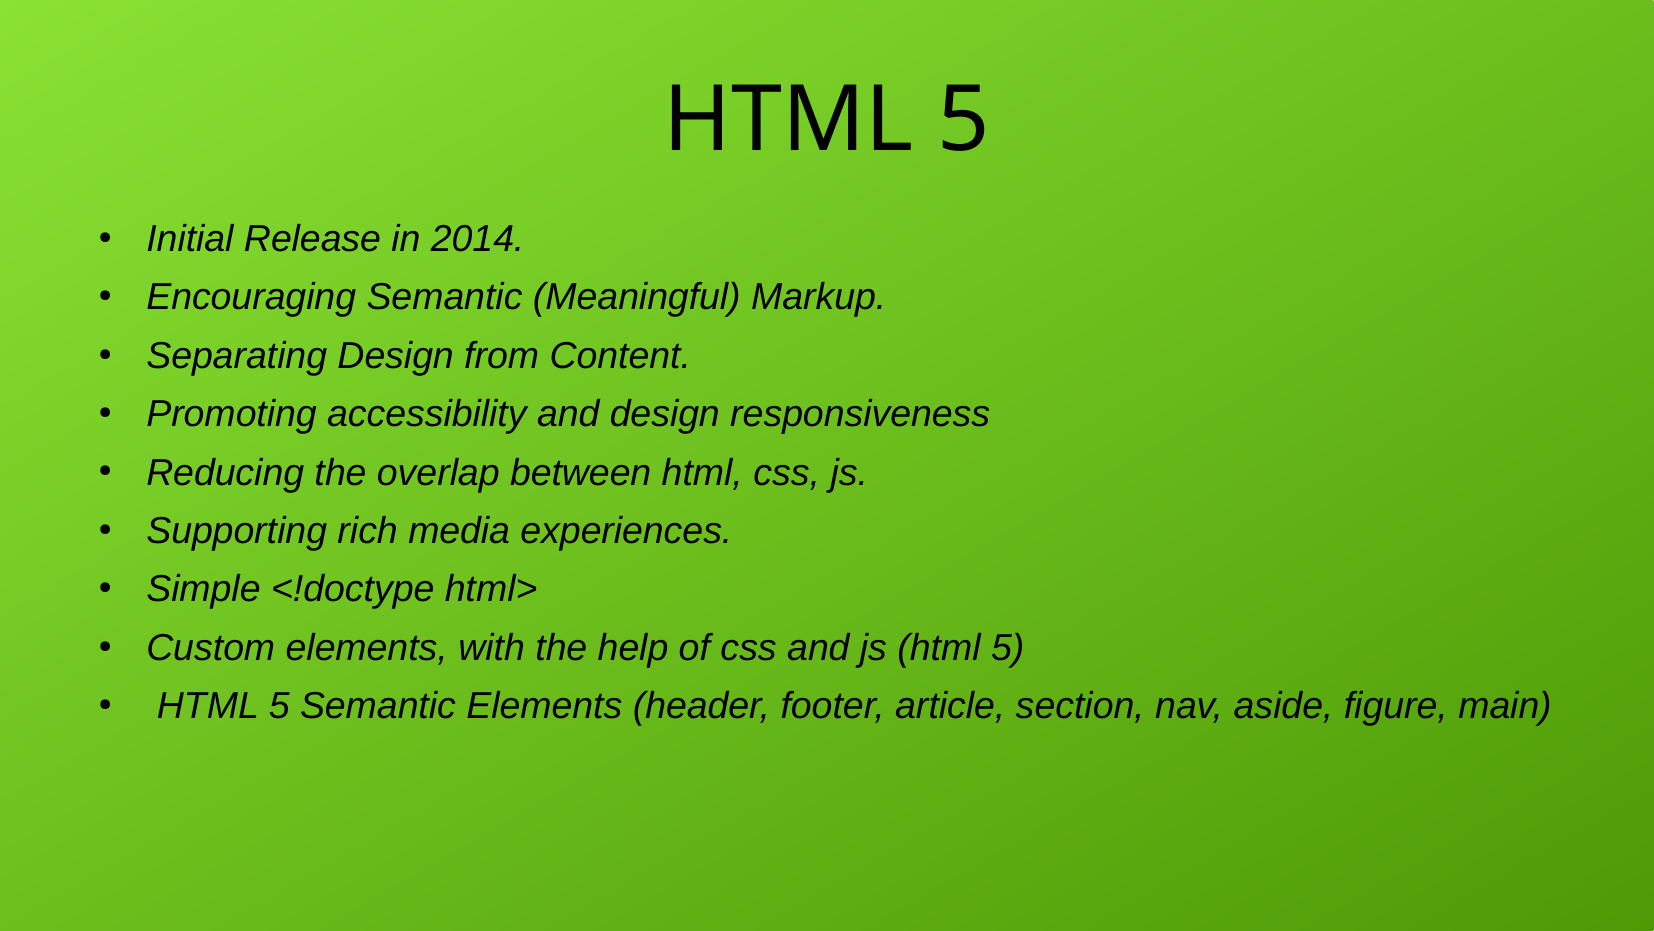

# HTML 5
Initial Release in 2014.
Encouraging Semantic (Meaningful) Markup.
Separating Design from Content.
Promoting accessibility and design responsiveness
Reducing the overlap between html, css, js.
Supporting rich media experiences.
Simple <!doctype html>
Custom elements, with the help of css and js (html 5)
 HTML 5 Semantic Elements (header, footer, article, section, nav, aside, figure, main)